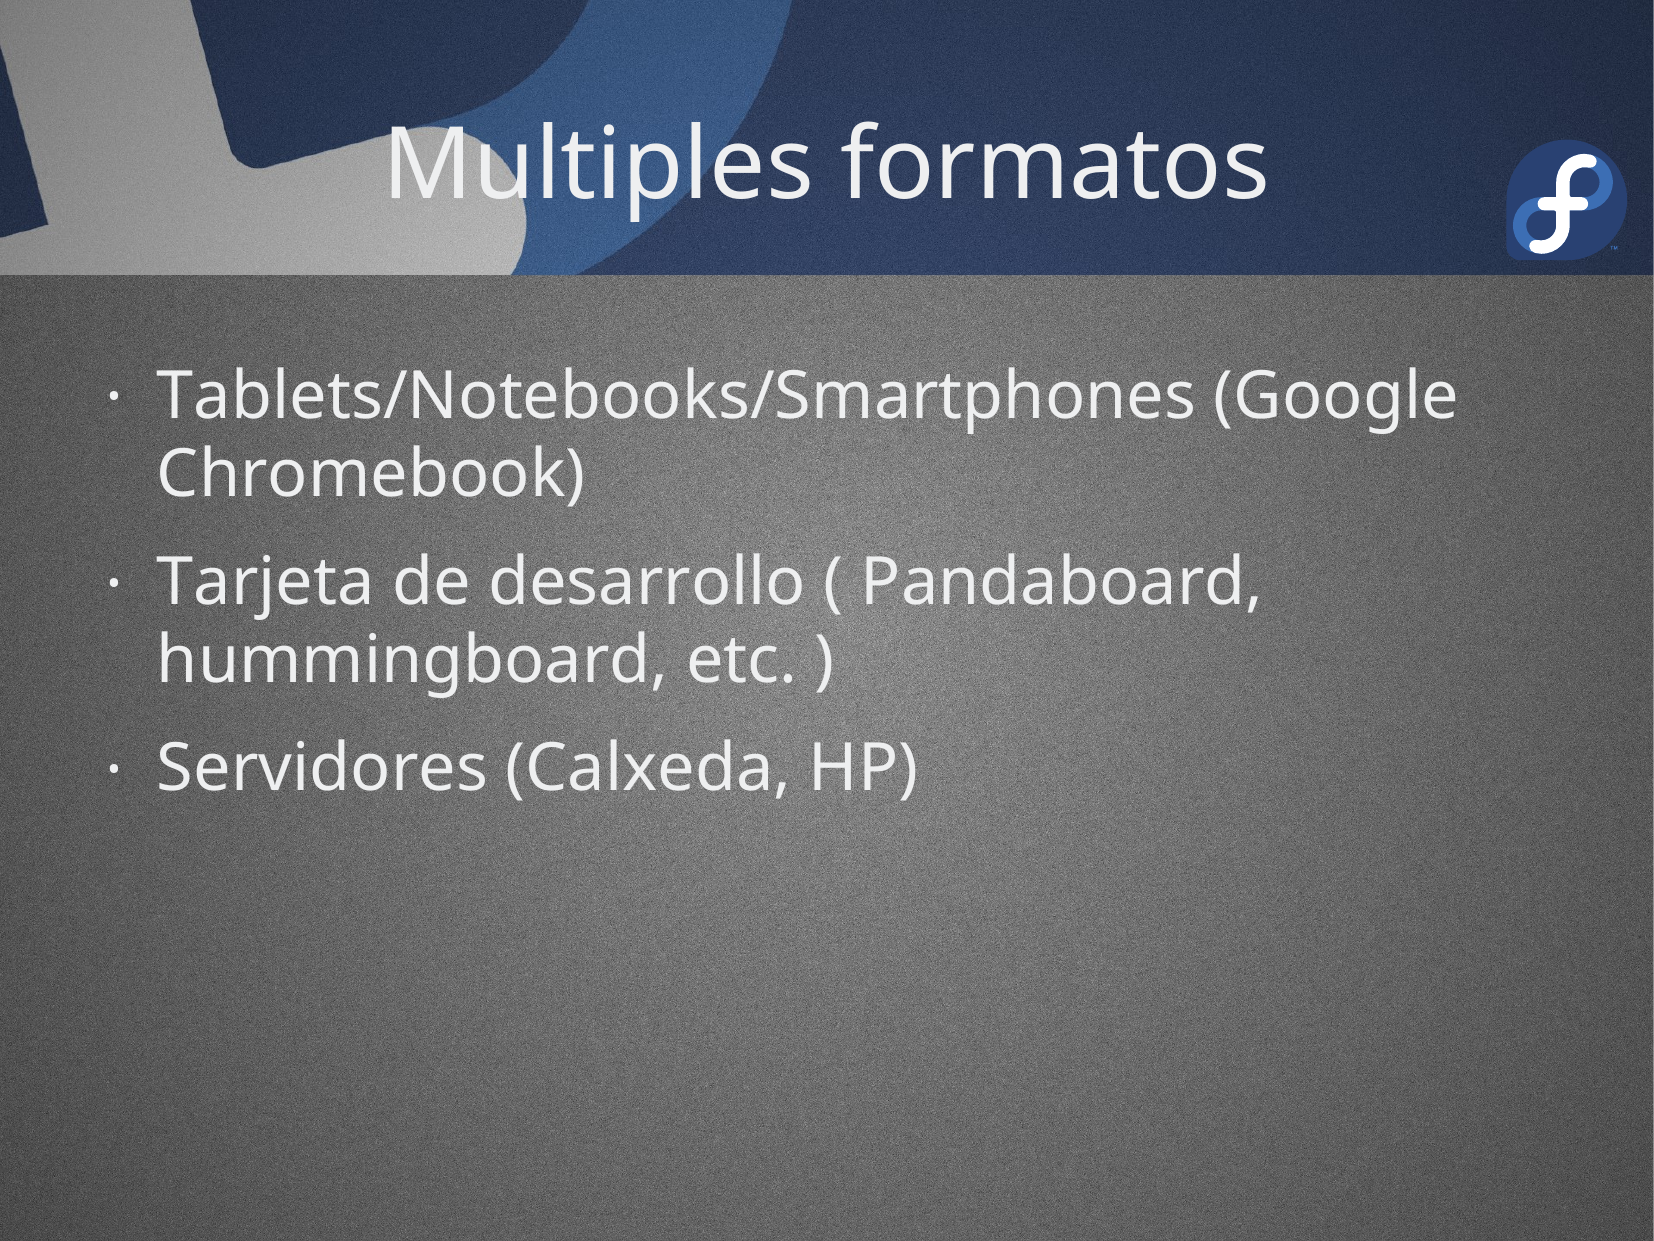

Multiples formatos
Tablets/Notebooks/Smartphones (Google Chromebook)
Tarjeta de desarrollo ( Pandaboard, hummingboard, etc. )
Servidores (Calxeda, HP)